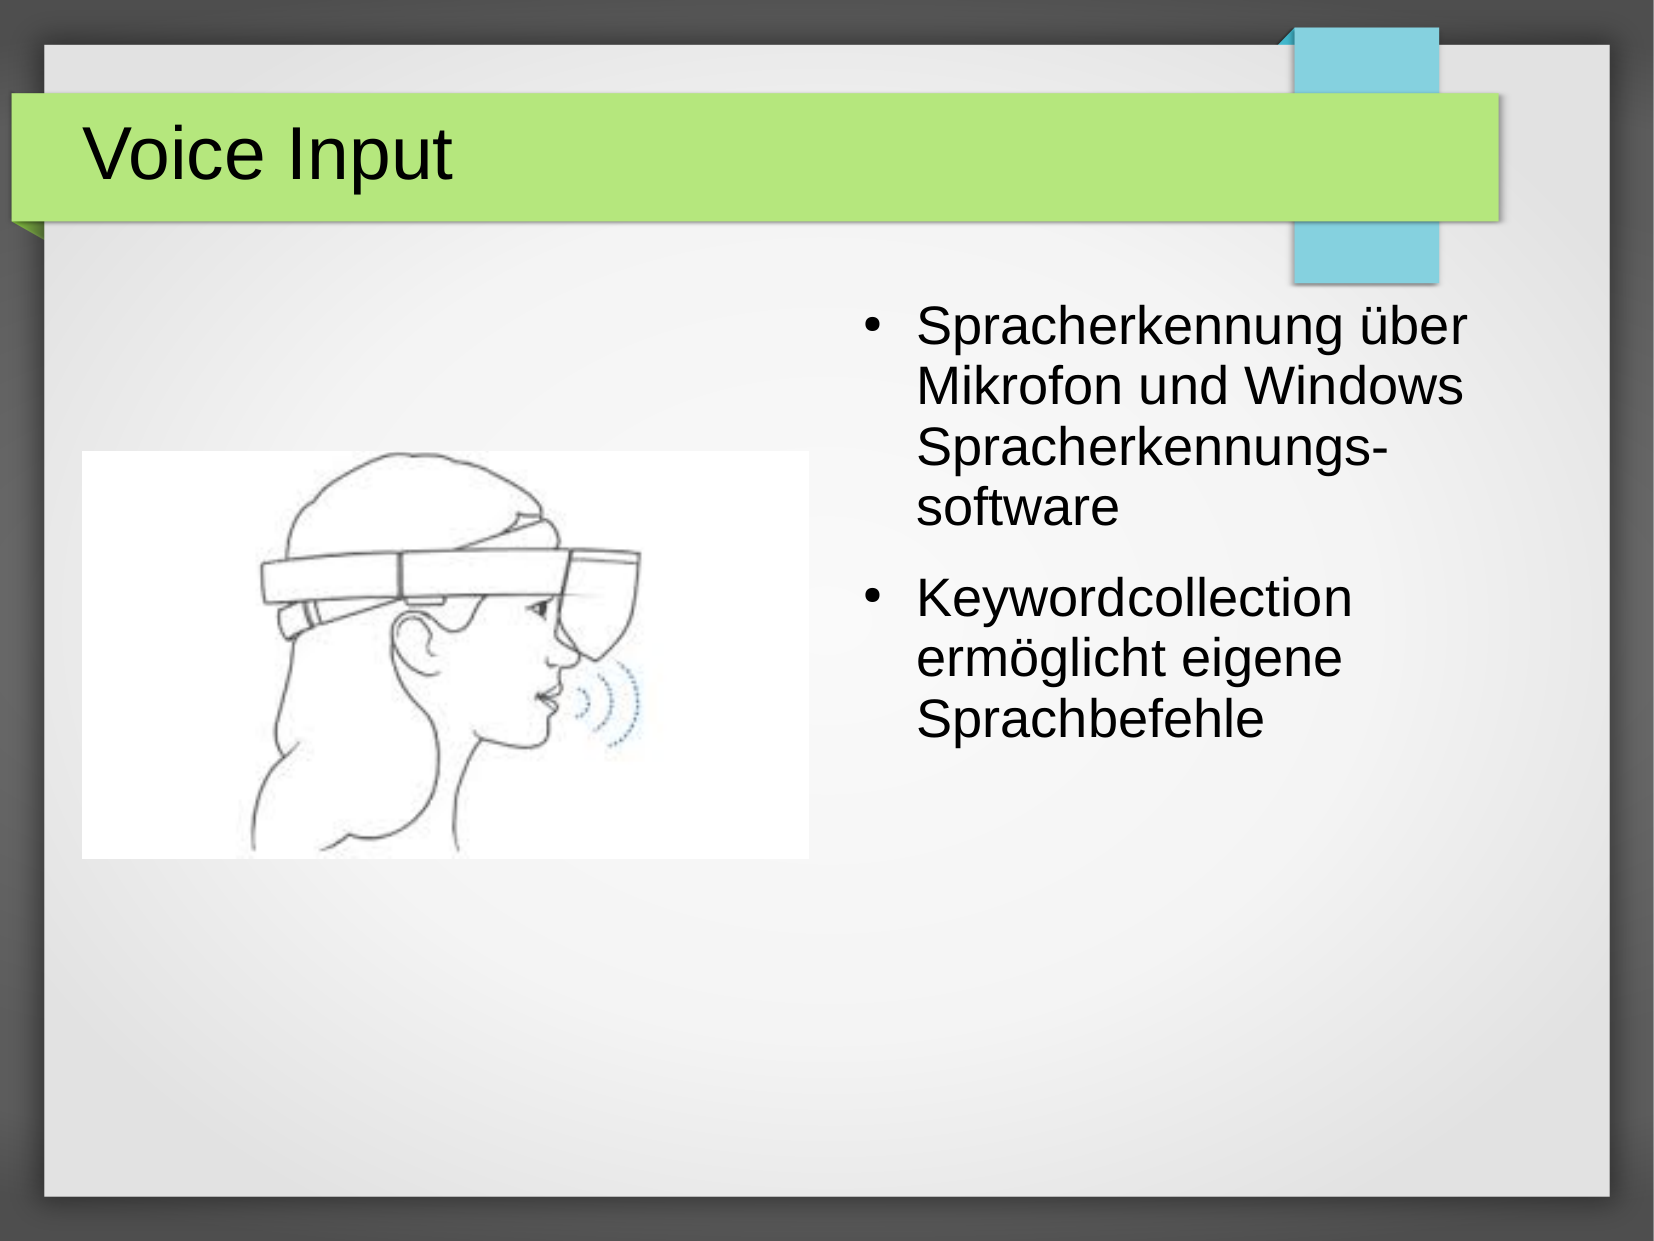

# Voice Input
Spracherkennung über Mikrofon und Windows Spracherkennungs-software
Keywordcollection ermöglicht eigene Sprachbefehle